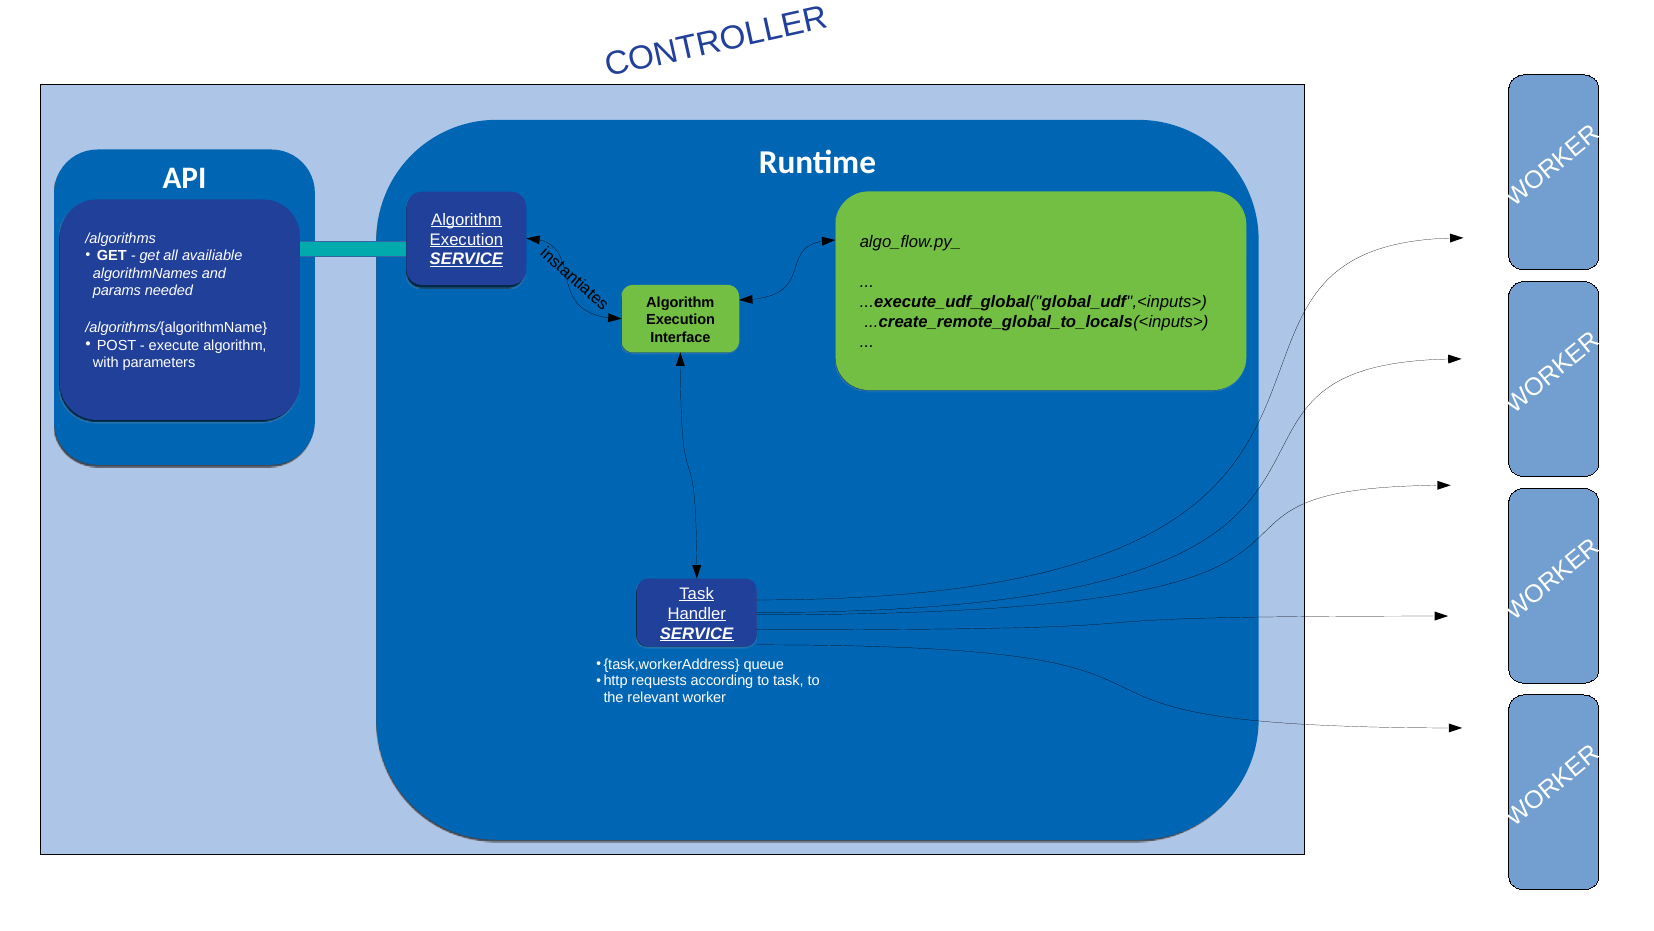

CONTROLLER
Runtime
WORKER
API
algo_flow.py_
...
...execute_udf_global("global_udf",<inputs>)
 ...create_remote_global_to_locals(<inputs>)
...
Algorithm Execution SERVICE
/algorithms
 GET - get all availiable algorithmNames and params needed
/algorithms/{algorithmName}
 POST - execute algorithm, with parameters
instantiates
Algorithm
Execution
Interface
WORKER
WORKER
Task Handler SERVICE
{task,workerAddress} queue
http requests according to task, to the relevant worker
WORKER